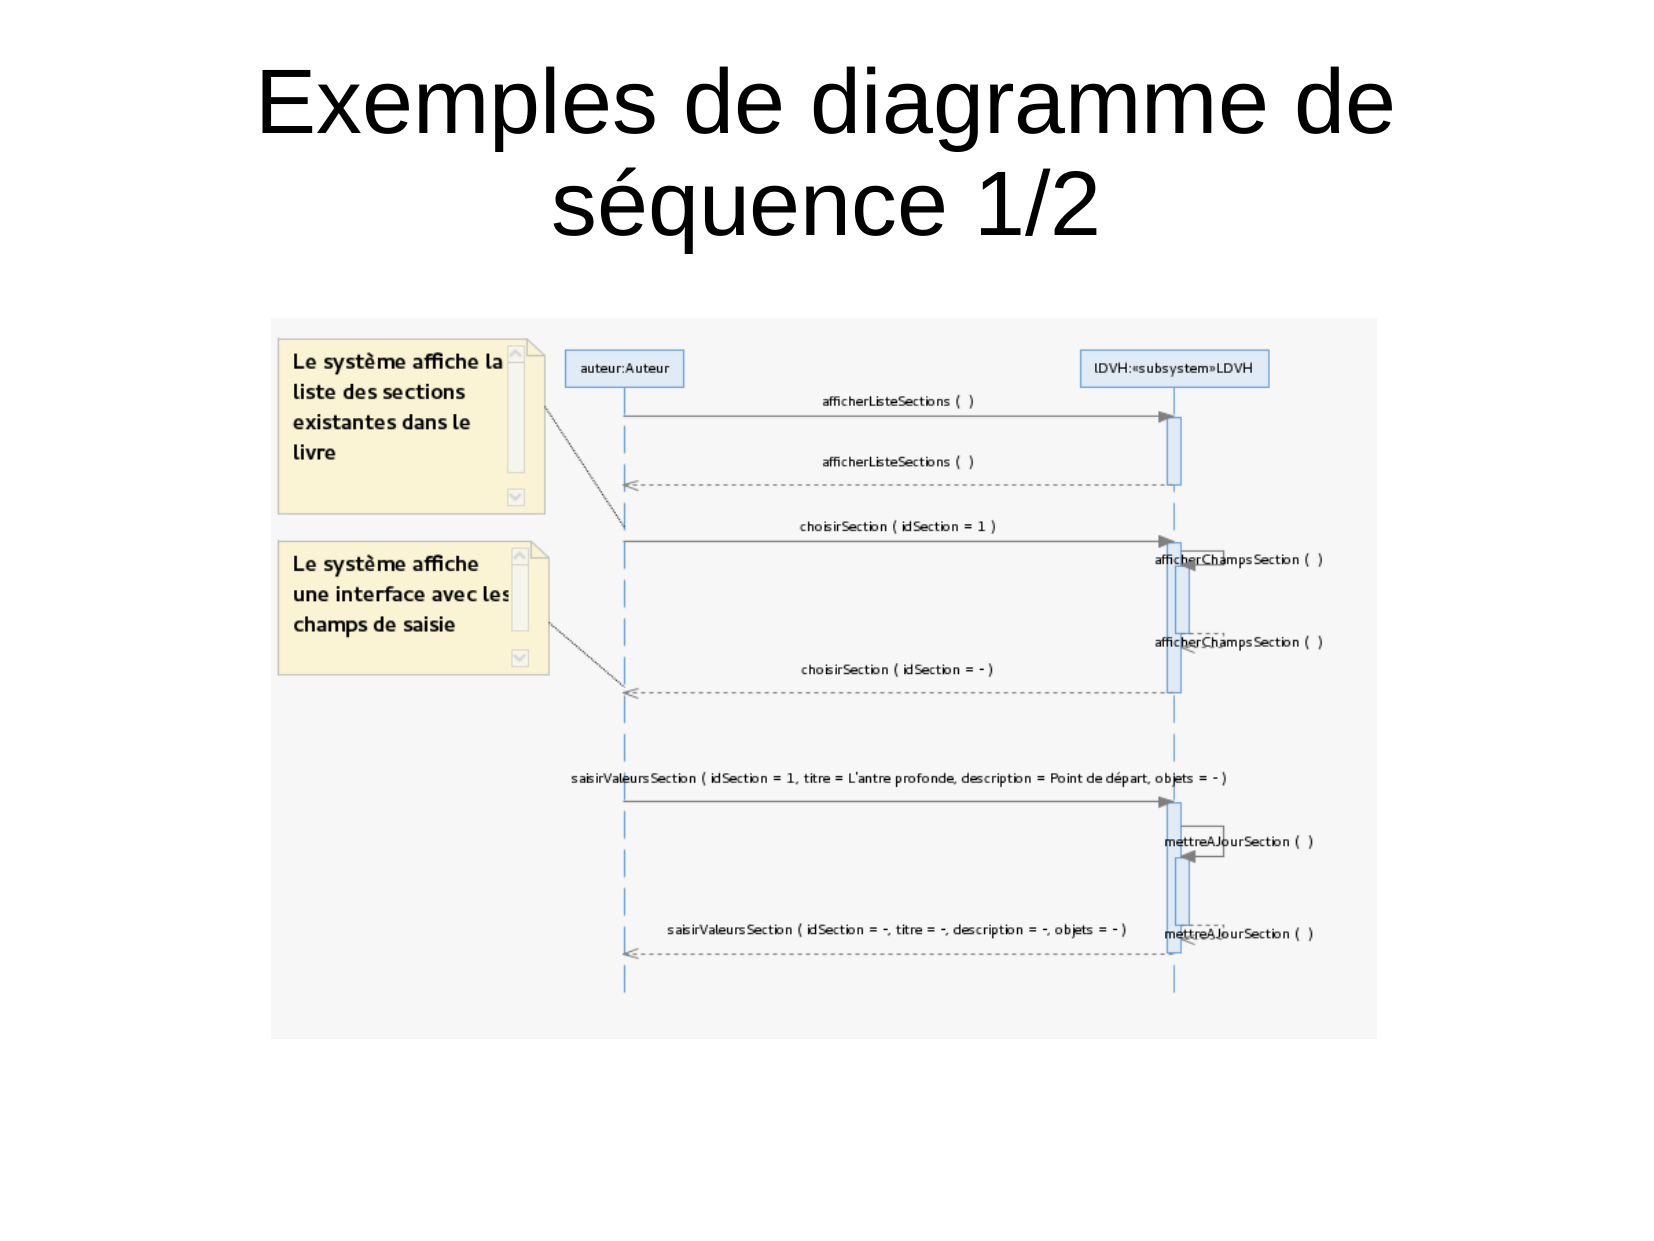

# Exemples de diagramme de séquence 1/2